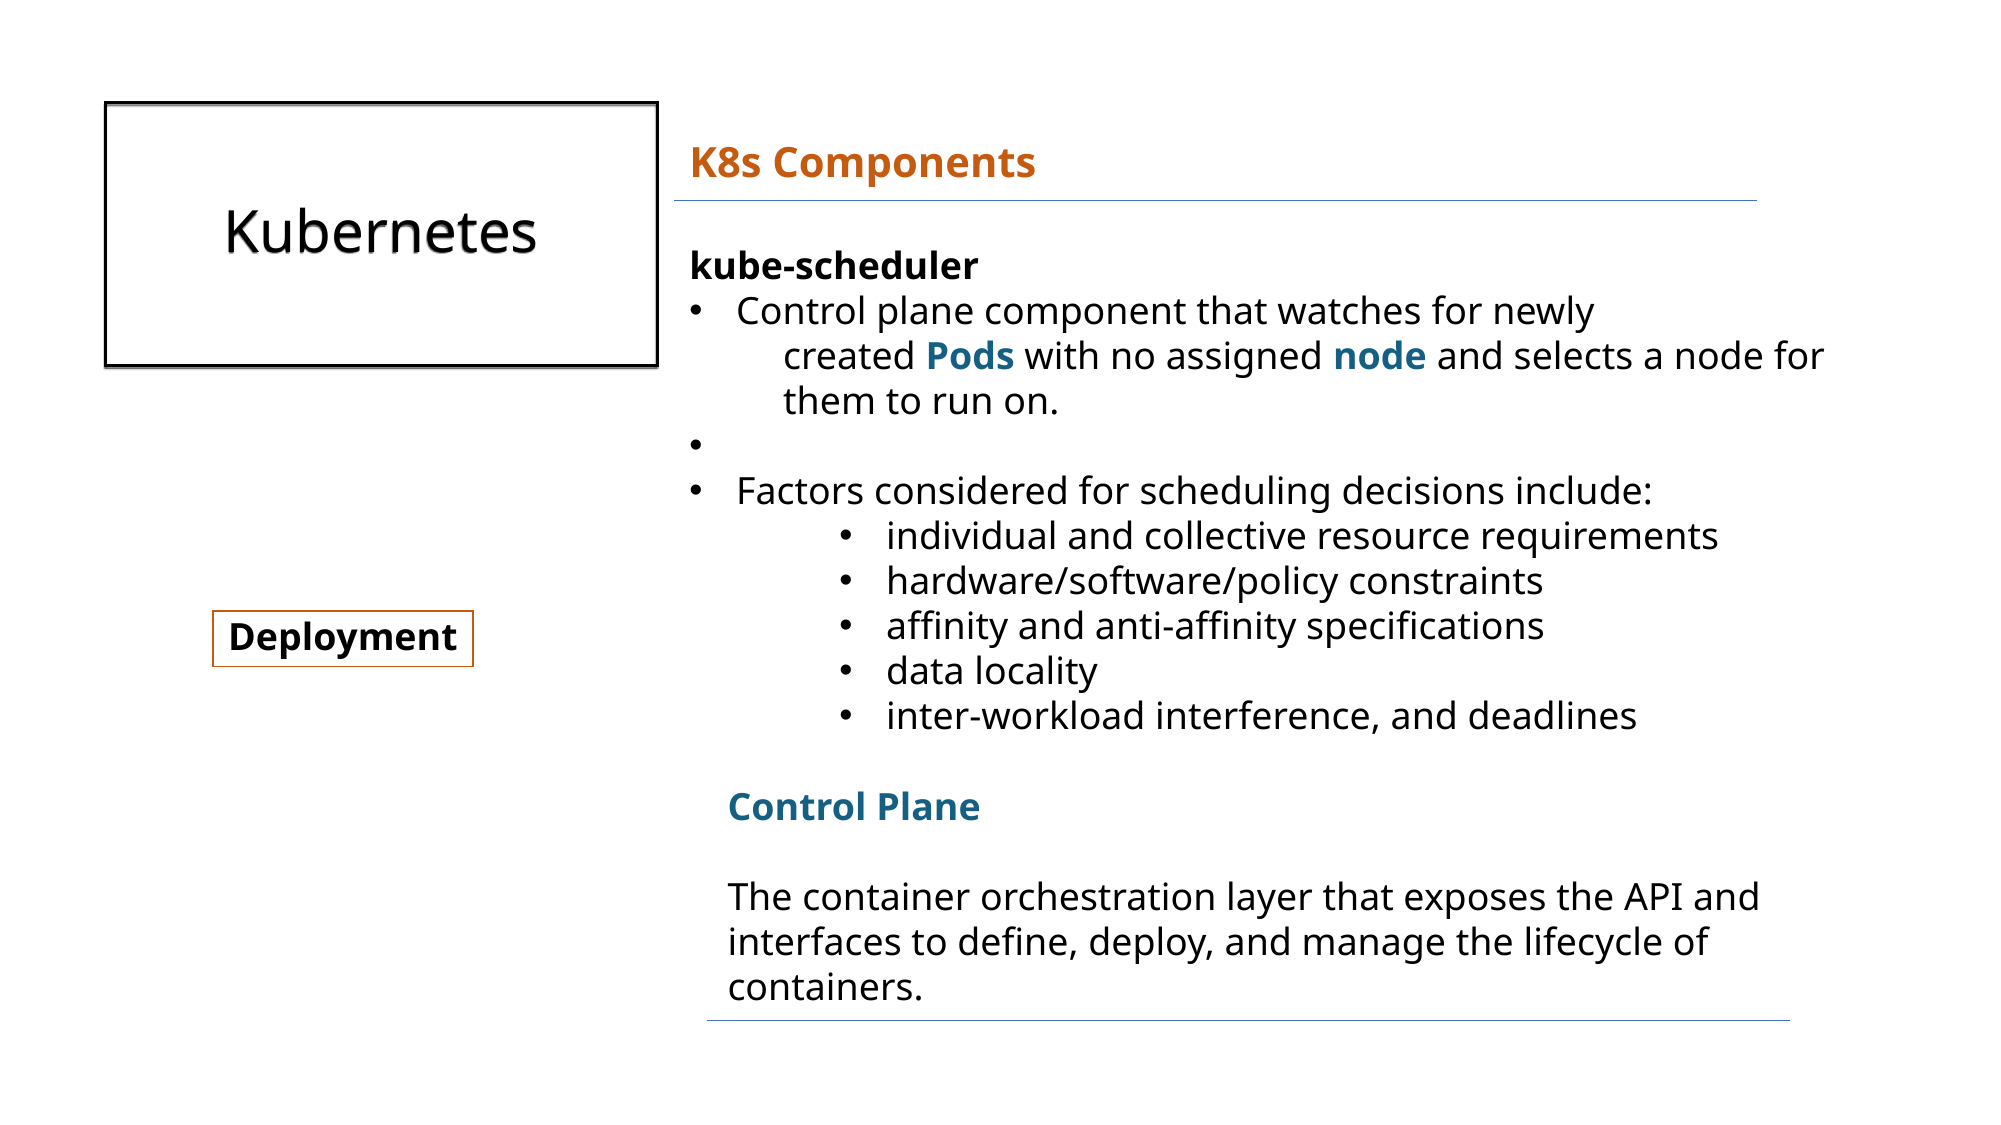

# Kubernetes
K8s Components
kube-scheduler
Control plane component that watches for newly created Pods with no assigned node and selects a node for them to run on.
Factors considered for scheduling decisions include:
individual and collective resource requirements
hardware/software/policy constraints
affinity and anti-affinity specifications
data locality
inter-workload interference, and deadlines
Deployment
Control Plane
The container orchestration layer that exposes the API and interfaces to define, deploy, and manage the lifecycle of containers.